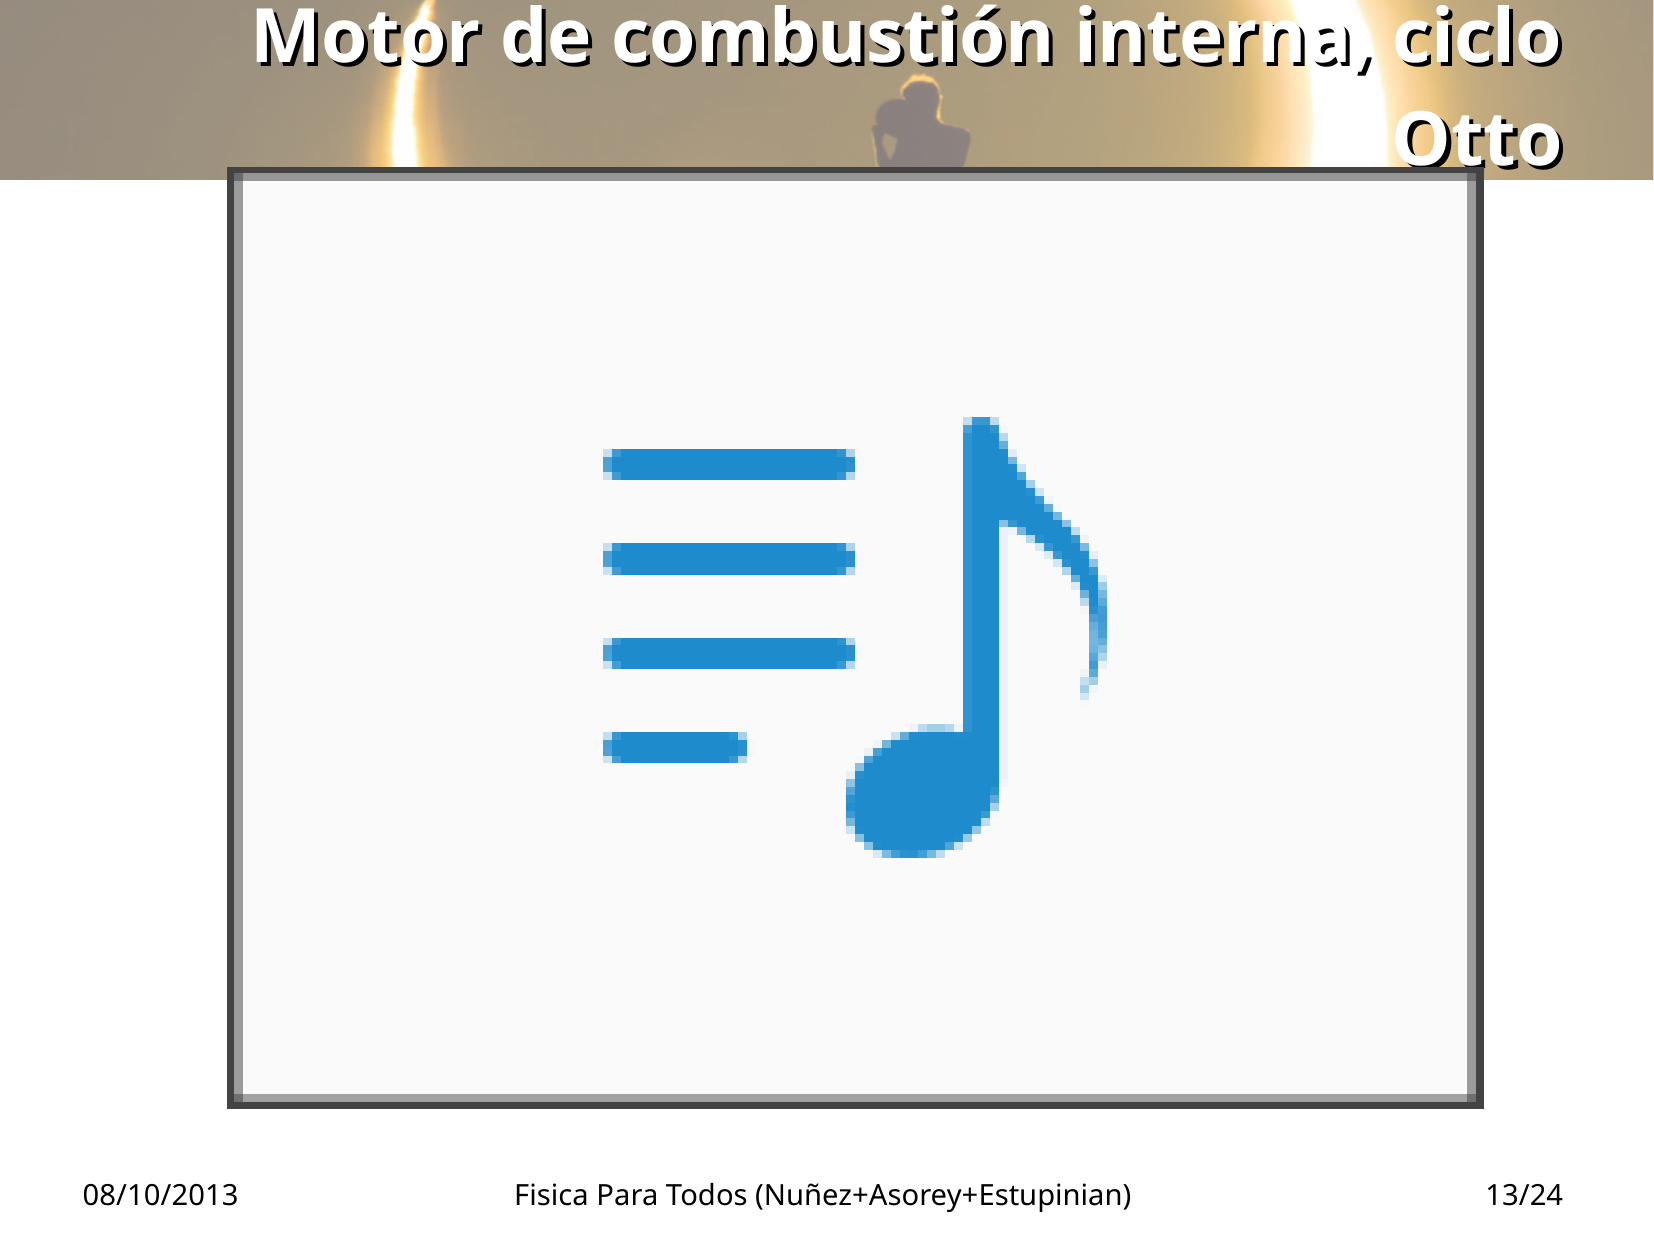

# Motor de combustión interna, ciclo Otto
08/10/2013
Fisica Para Todos (Nuñez+Asorey+Estupinian)
13